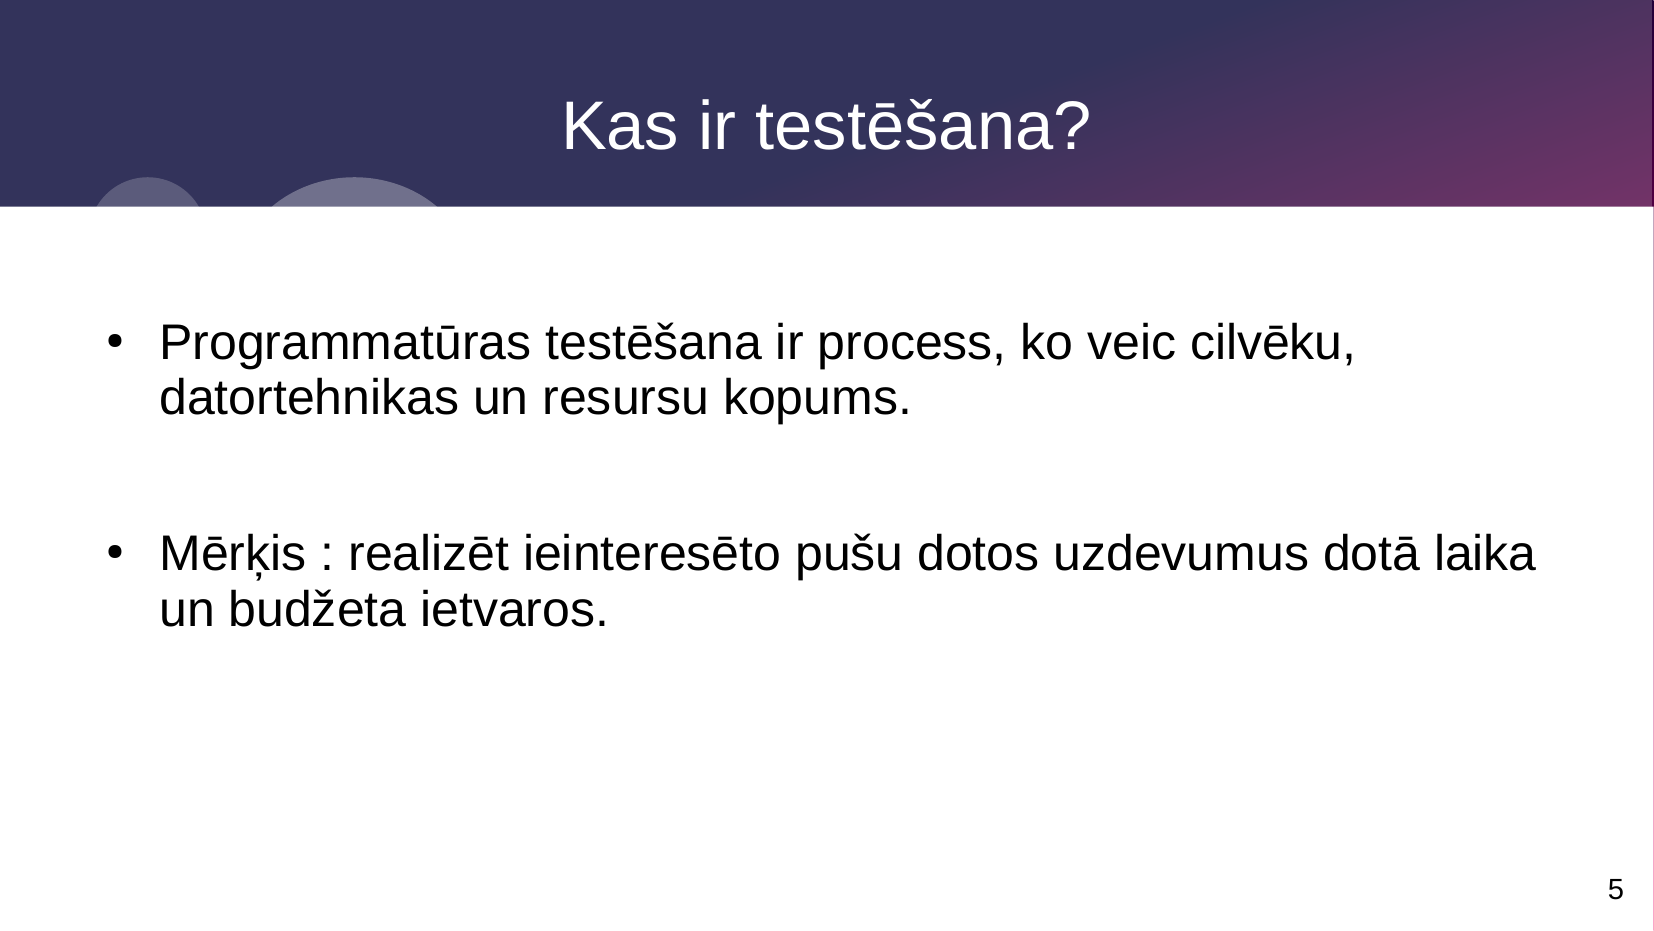

# Kas ir testēšana?
Programmatūras testēšana ir process, ko veic cilvēku, datortehnikas un resursu kopums.
Mērķis : realizēt ieinteresēto pušu dotos uzdevumus dotā laika un budžeta ietvaros.